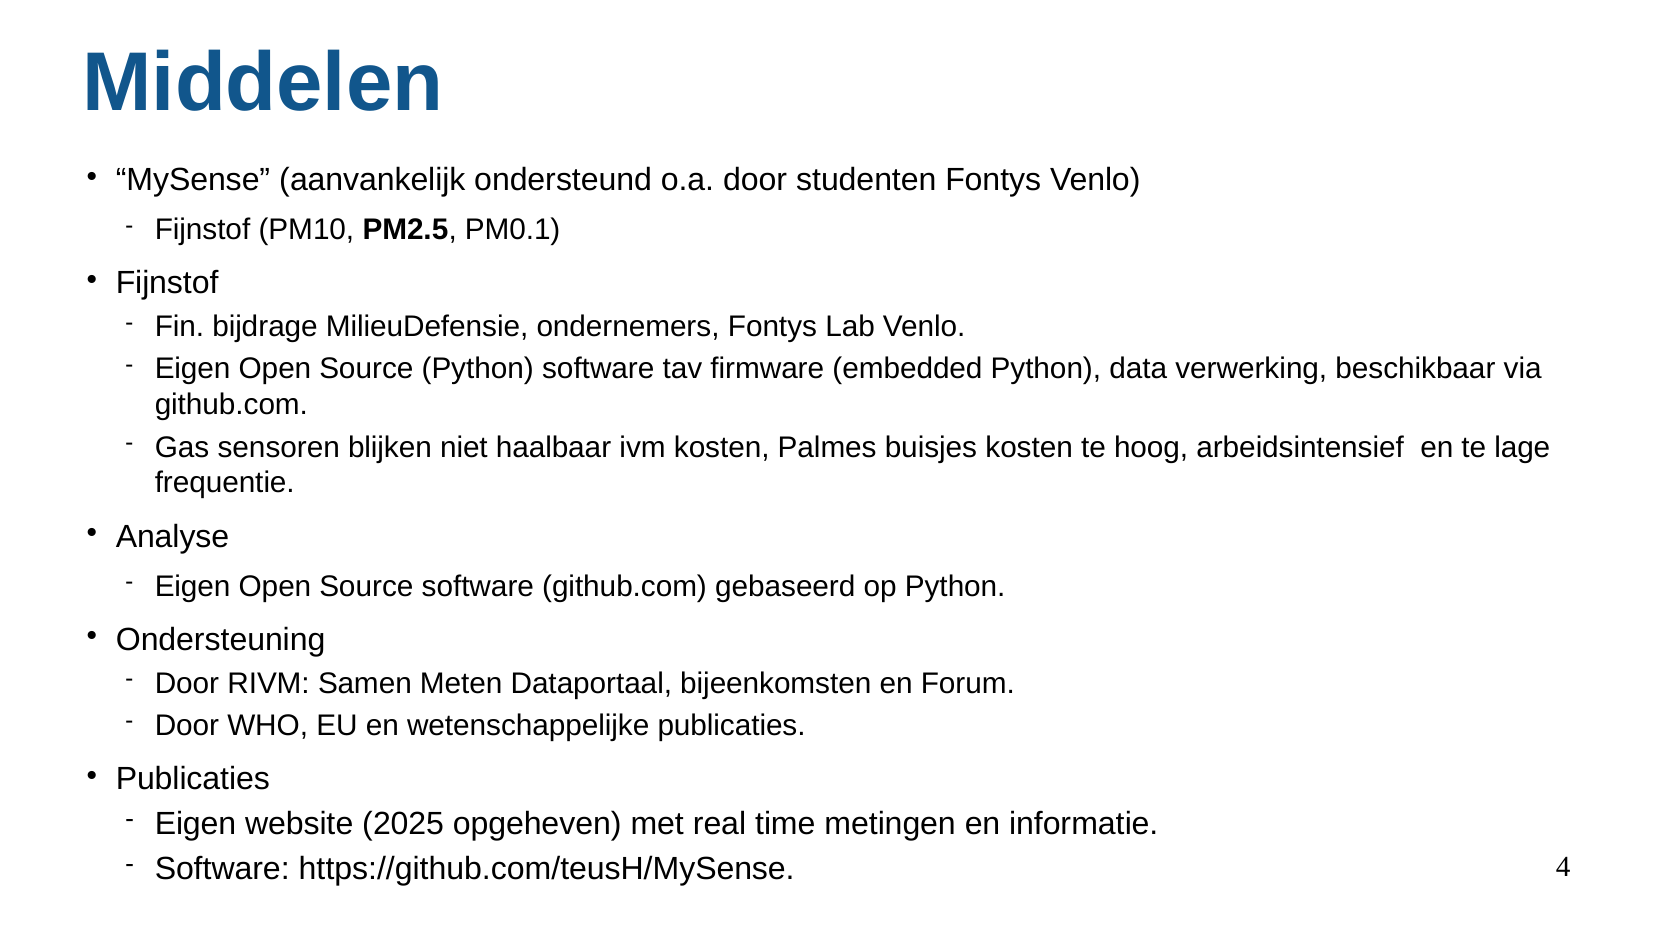

# Middelen
“MySense” (aanvankelijk ondersteund o.a. door studenten Fontys Venlo)
Fijnstof (PM10, PM2.5, PM0.1)
Fijnstof
Fin. bijdrage MilieuDefensie, ondernemers, Fontys Lab Venlo.
Eigen Open Source (Python) software tav firmware (embedded Python), data verwerking, beschikbaar via github.com.
Gas sensoren blijken niet haalbaar ivm kosten, Palmes buisjes kosten te hoog, arbeidsintensief en te lage frequentie.
Analyse
Eigen Open Source software (github.com) gebaseerd op Python.
Ondersteuning
Door RIVM: Samen Meten Dataportaal, bijeenkomsten en Forum.
Door WHO, EU en wetenschappelijke publicaties.
Publicaties
Eigen website (2025 opgeheven) met real time metingen en informatie.
Software: https://github.com/teusH/MySense.
4